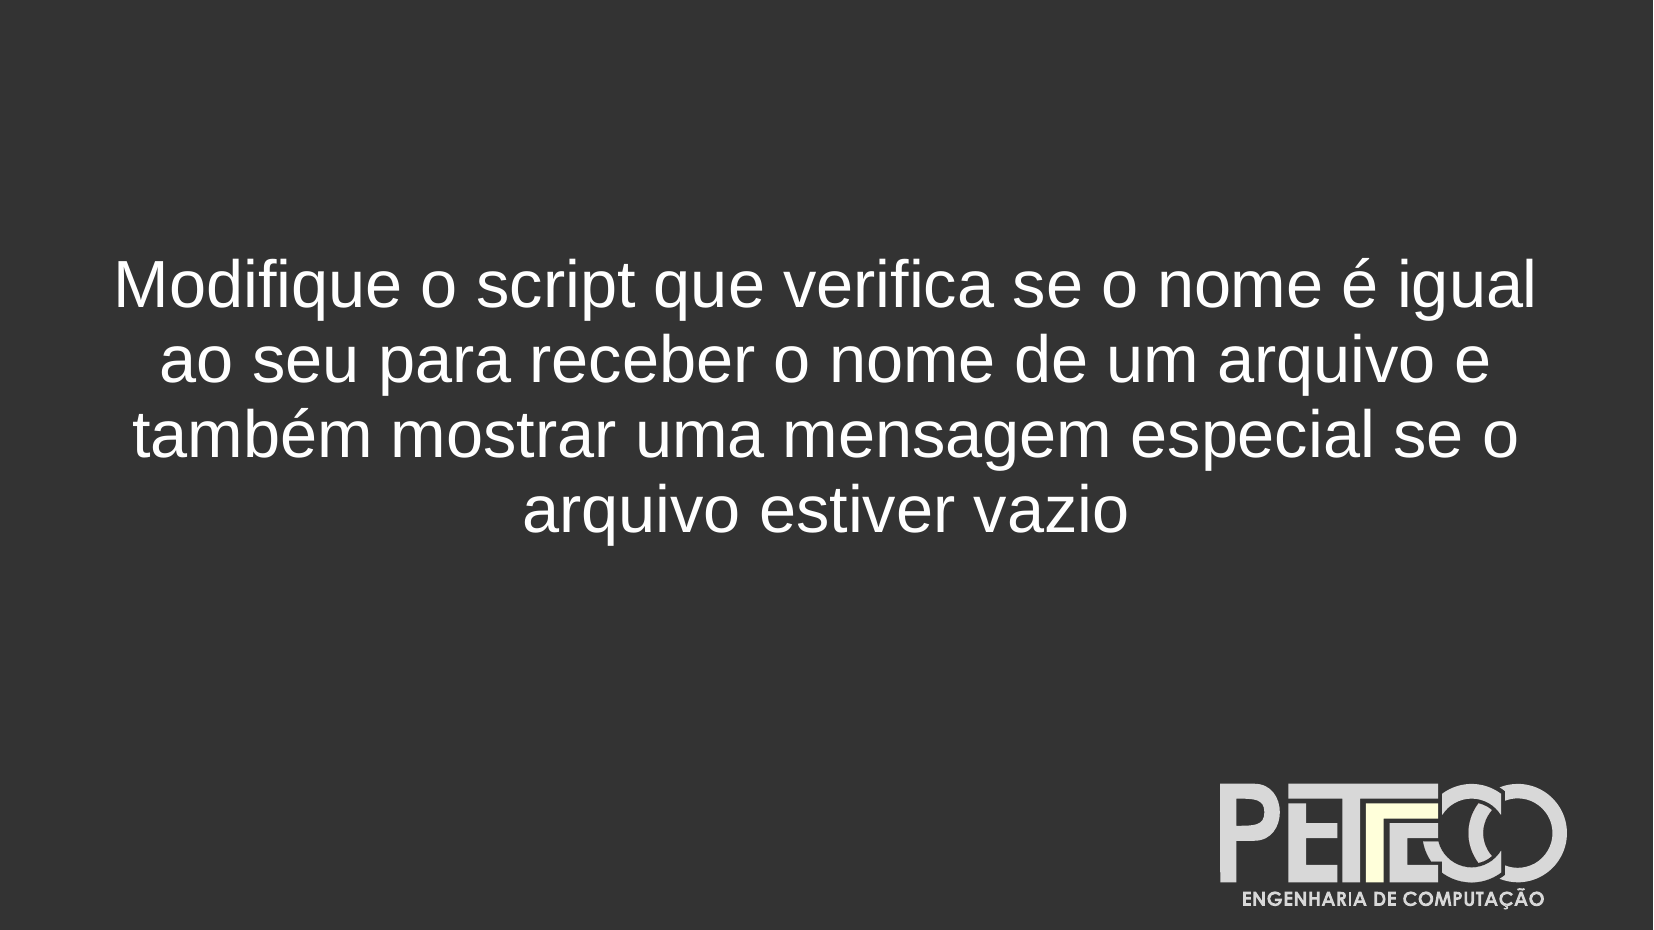

# Modifique o script que verifica se o nome é igual ao seu para receber o nome de um arquivo e também mostrar uma mensagem especial se o arquivo estiver vazio